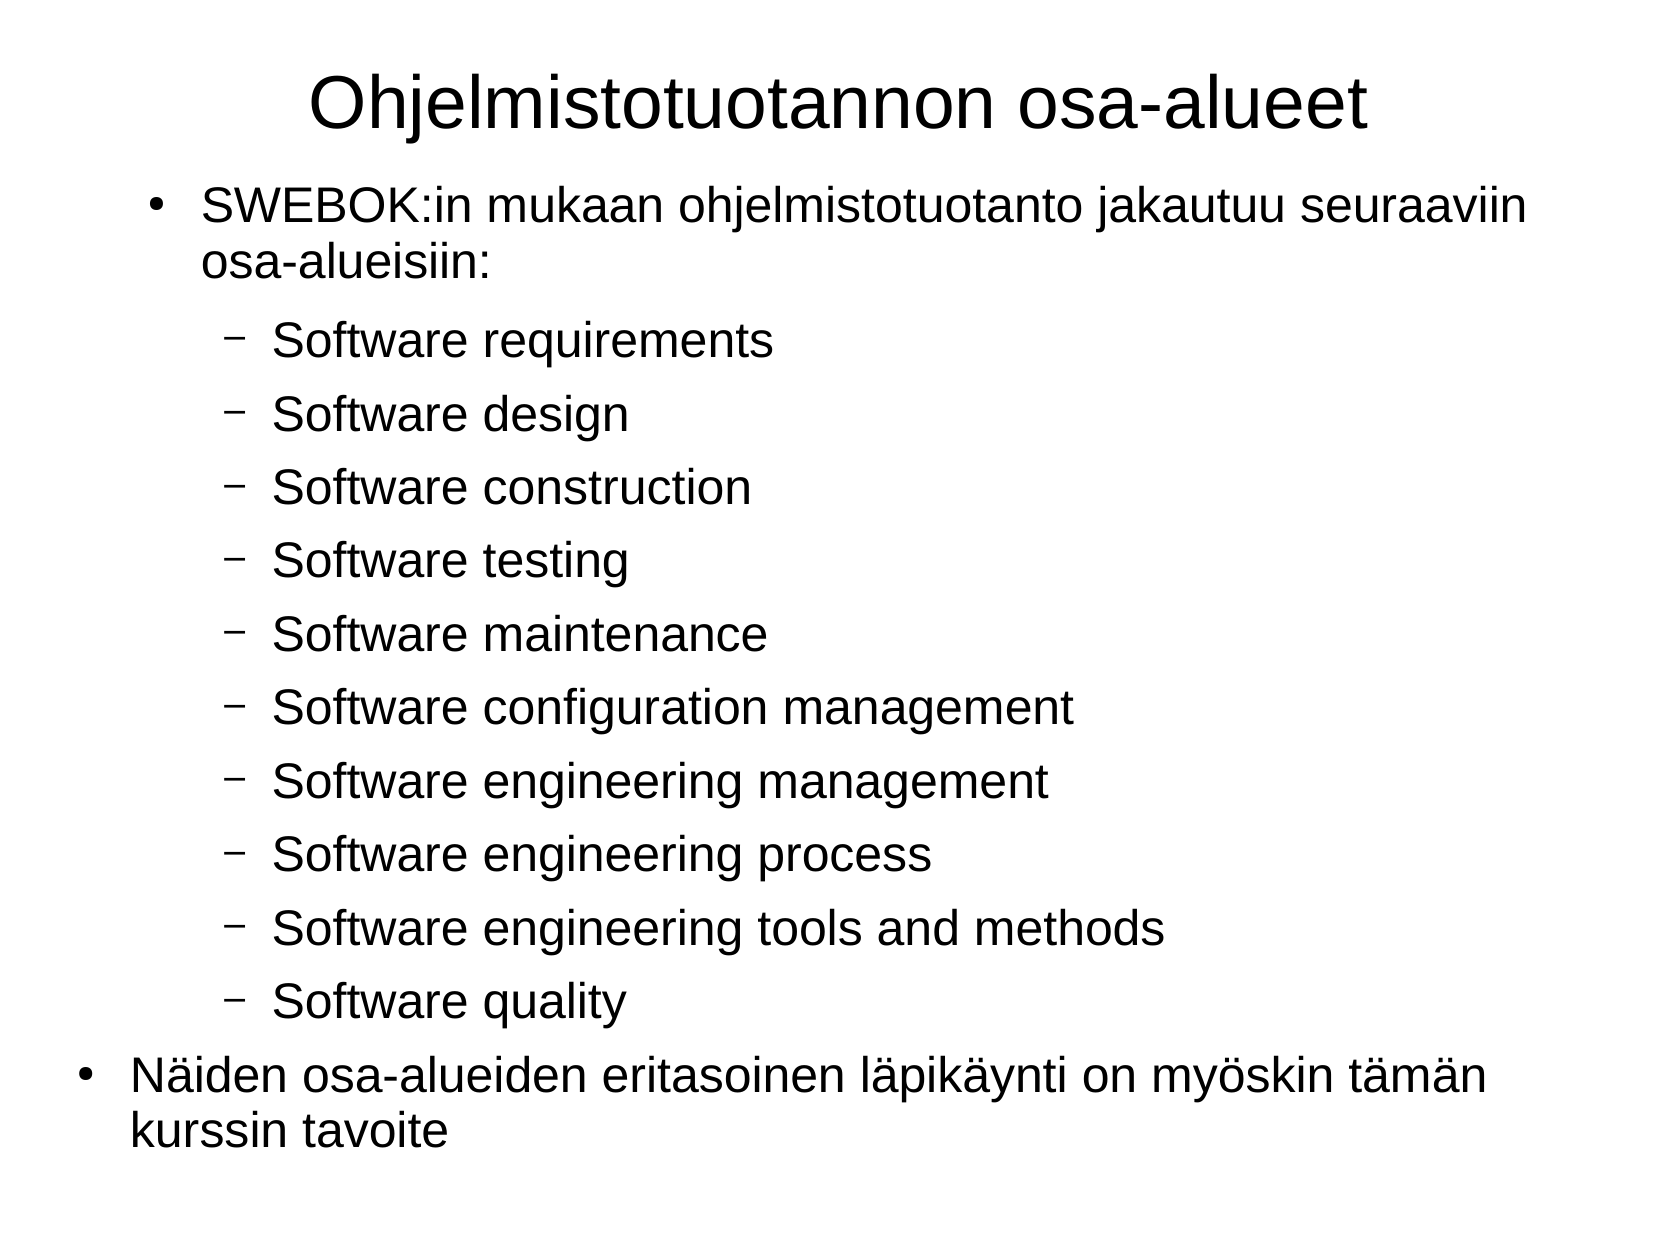

# Ohjelmistotuotannon osa-alueet
SWEBOK:in mukaan ohjelmistotuotanto jakautuu seuraaviin osa-alueisiin:
Software requirements
Software design
Software construction
Software testing
Software maintenance
Software configuration management
Software engineering management
Software engineering process
Software engineering tools and methods
Software quality
Näiden osa-alueiden eritasoinen läpikäynti on myöskin tämän kurssin tavoite